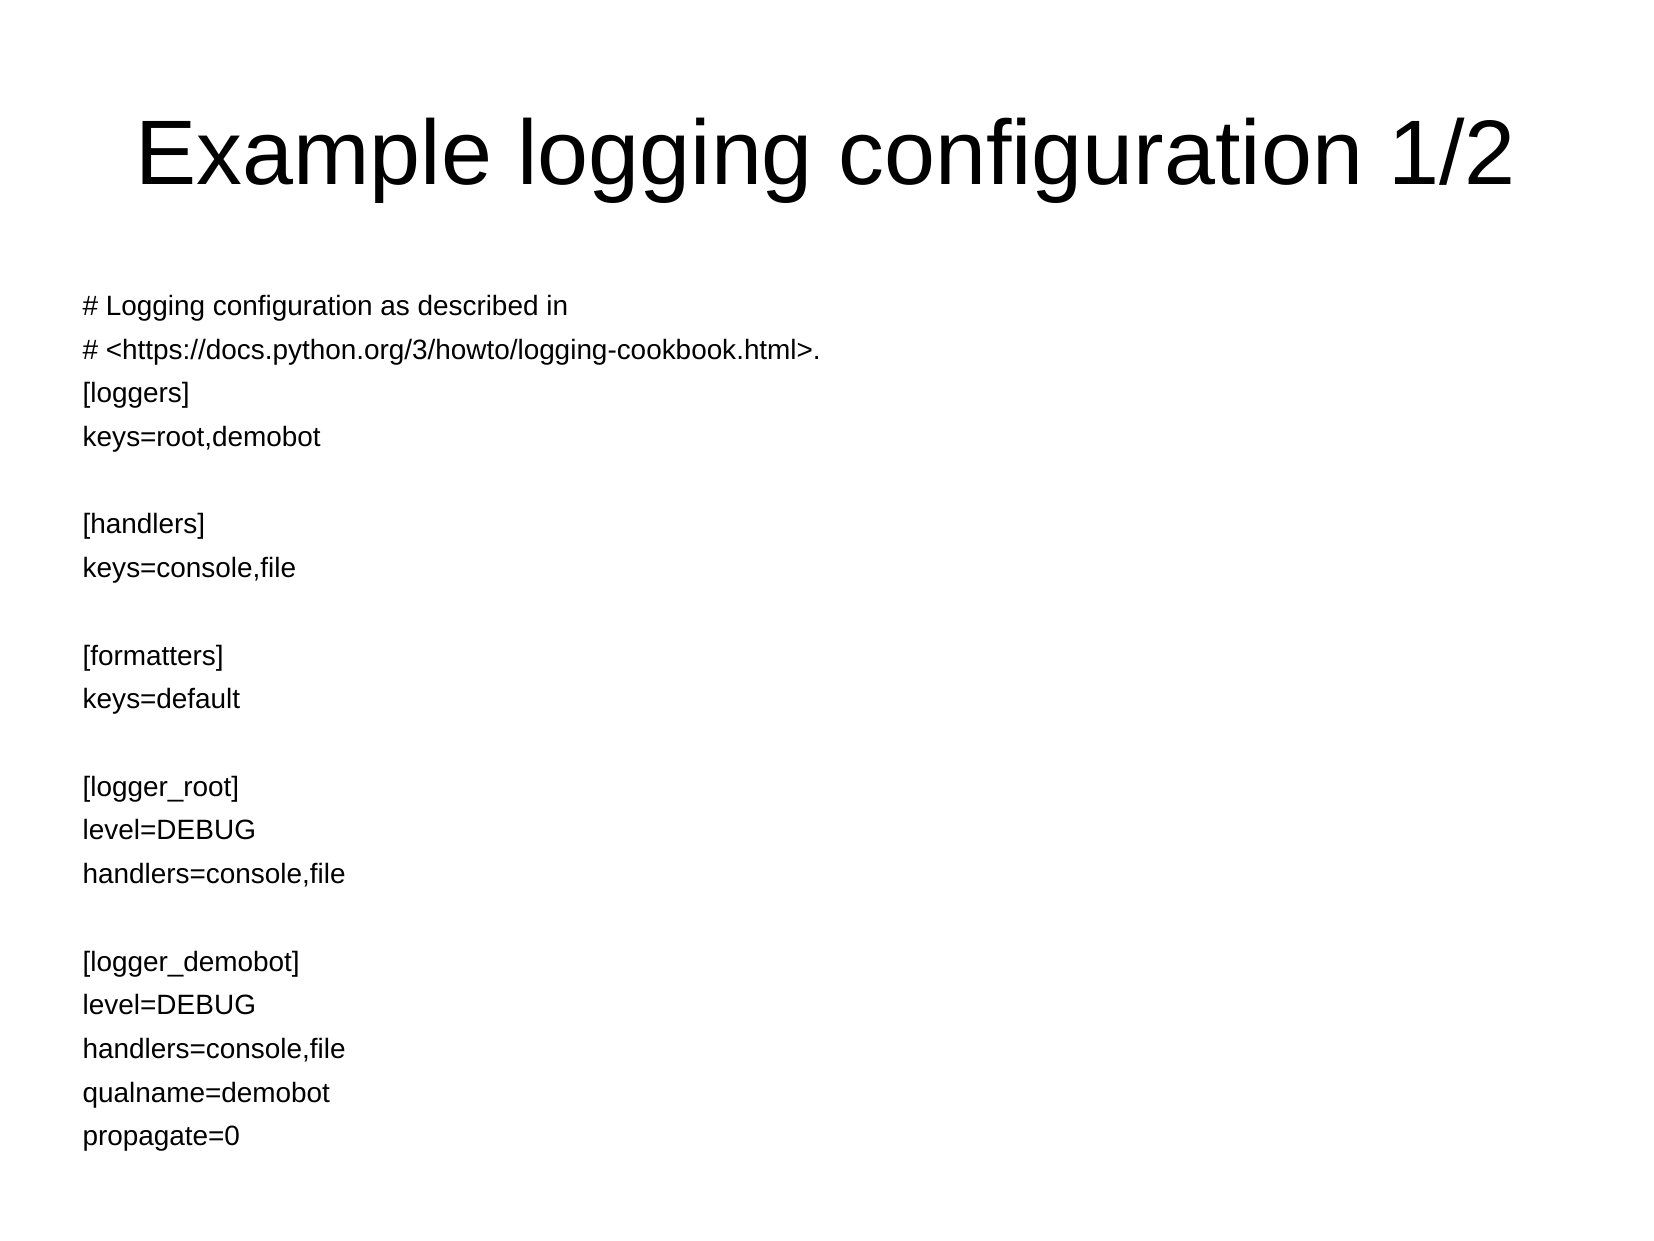

# Example logging configuration 1/2
# Logging configuration as described in
# <https://docs.python.org/3/howto/logging-cookbook.html>.
[loggers]
keys=root,demobot
[handlers]
keys=console,file
[formatters]
keys=default
[logger_root]
level=DEBUG
handlers=console,file
[logger_demobot]
level=DEBUG
handlers=console,file
qualname=demobot
propagate=0